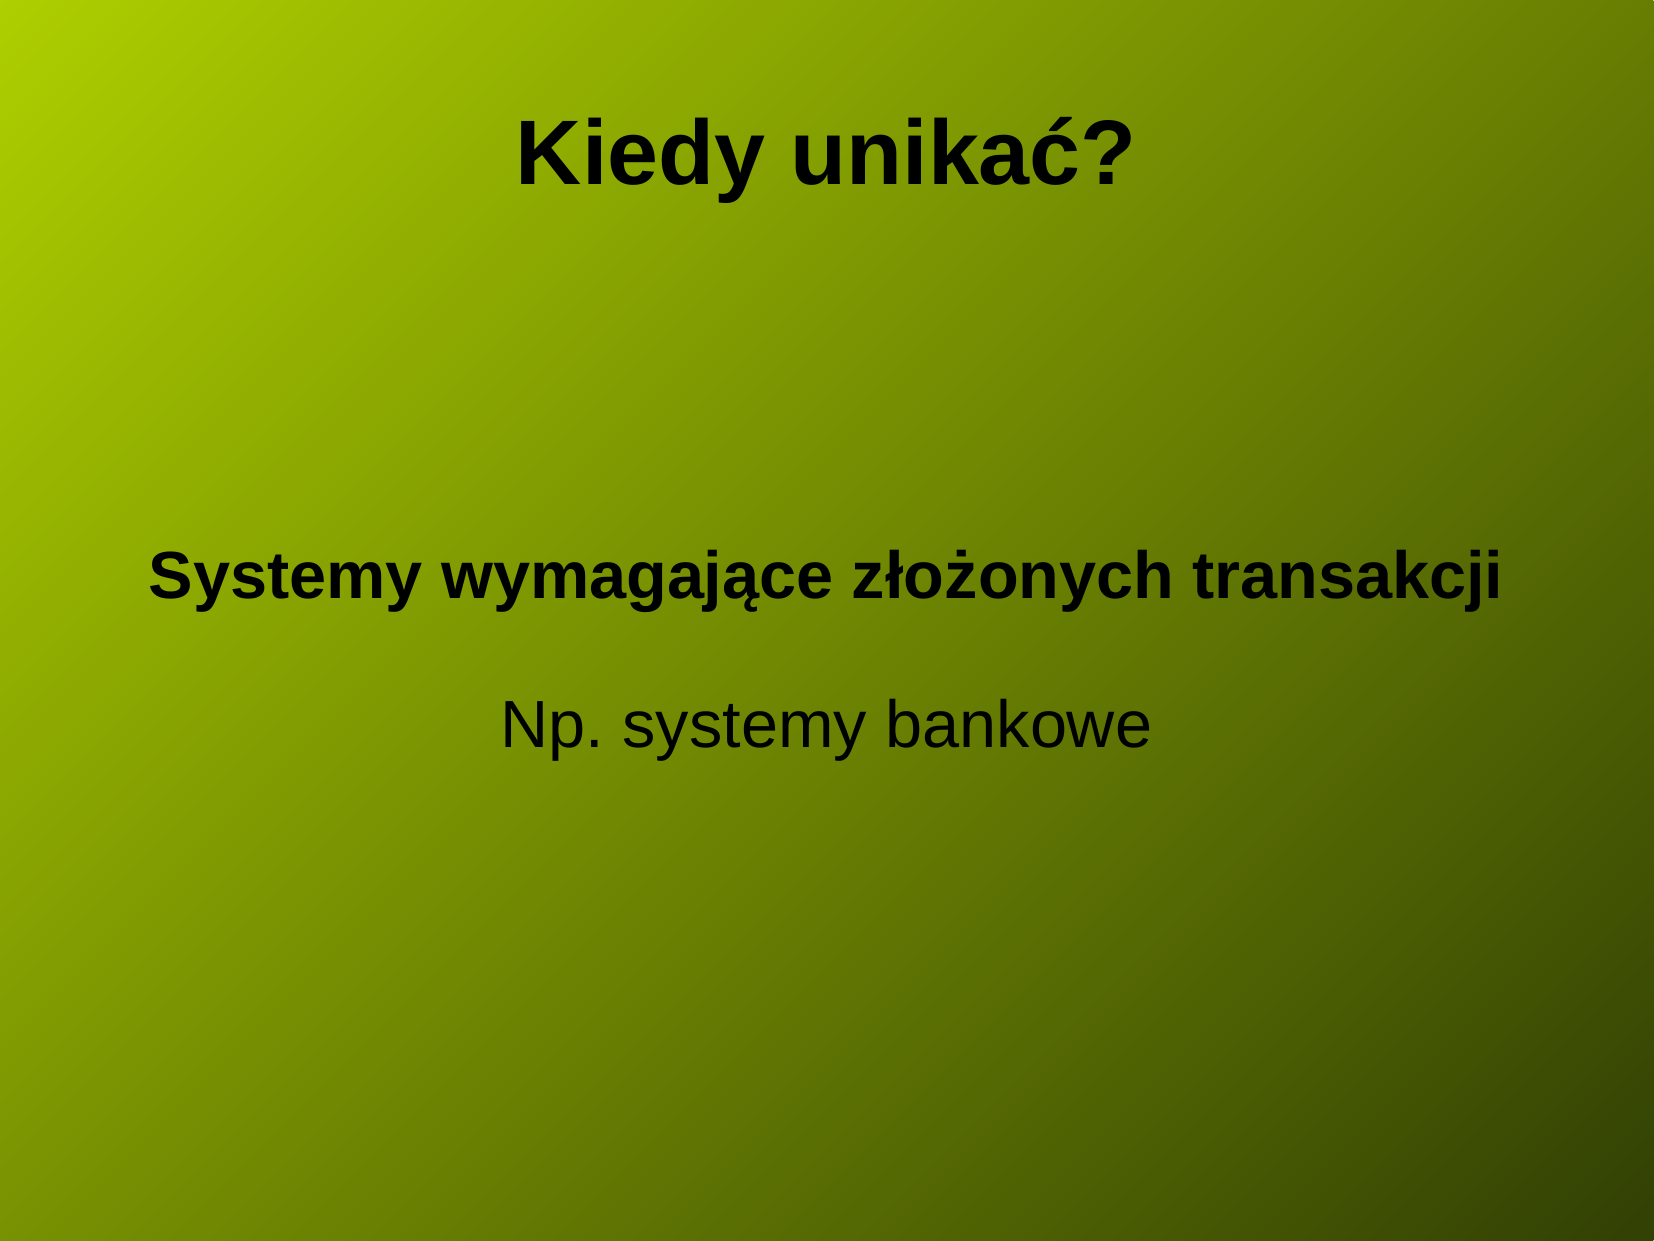

# Kiedy unikać?
Systemy wymagające złożonych transakcji
Np. systemy bankowe